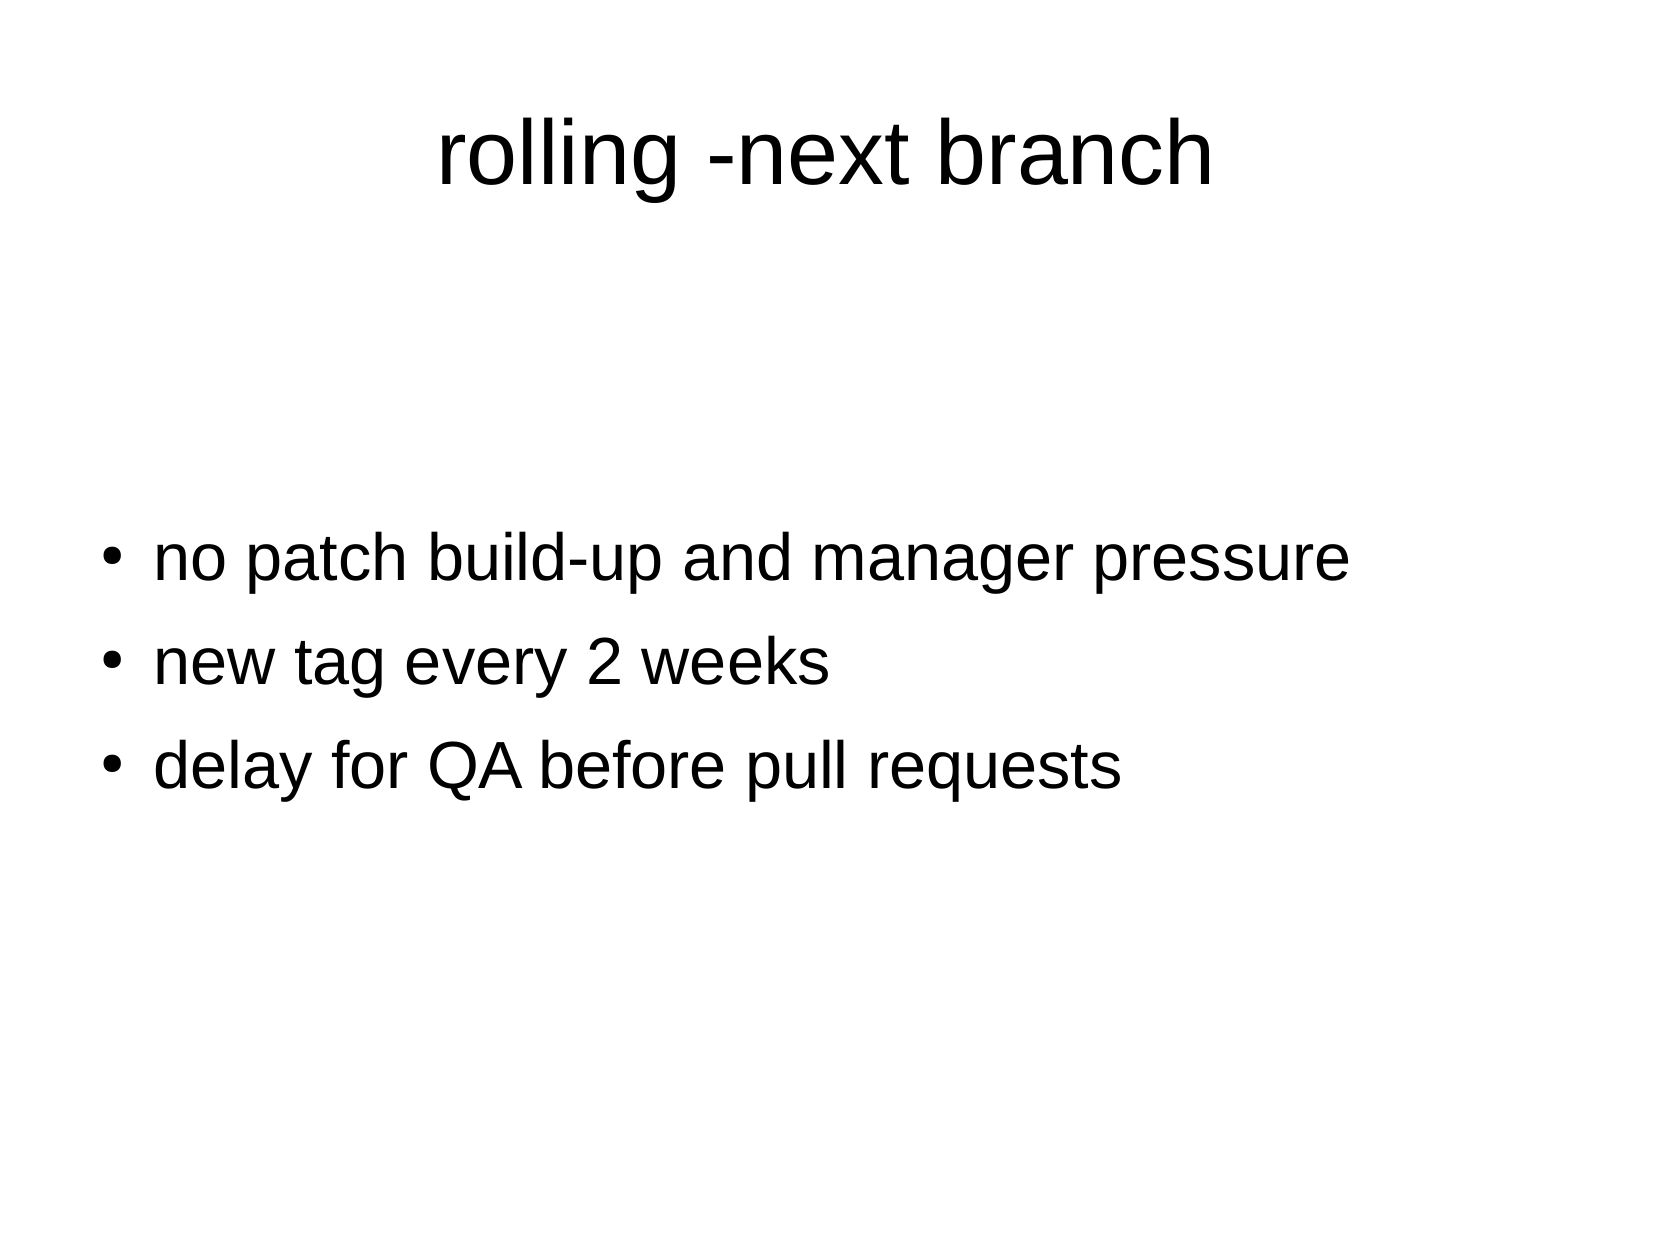

# rolling -next branch
no patch build-up and manager pressure
new tag every 2 weeks
delay for QA before pull requests